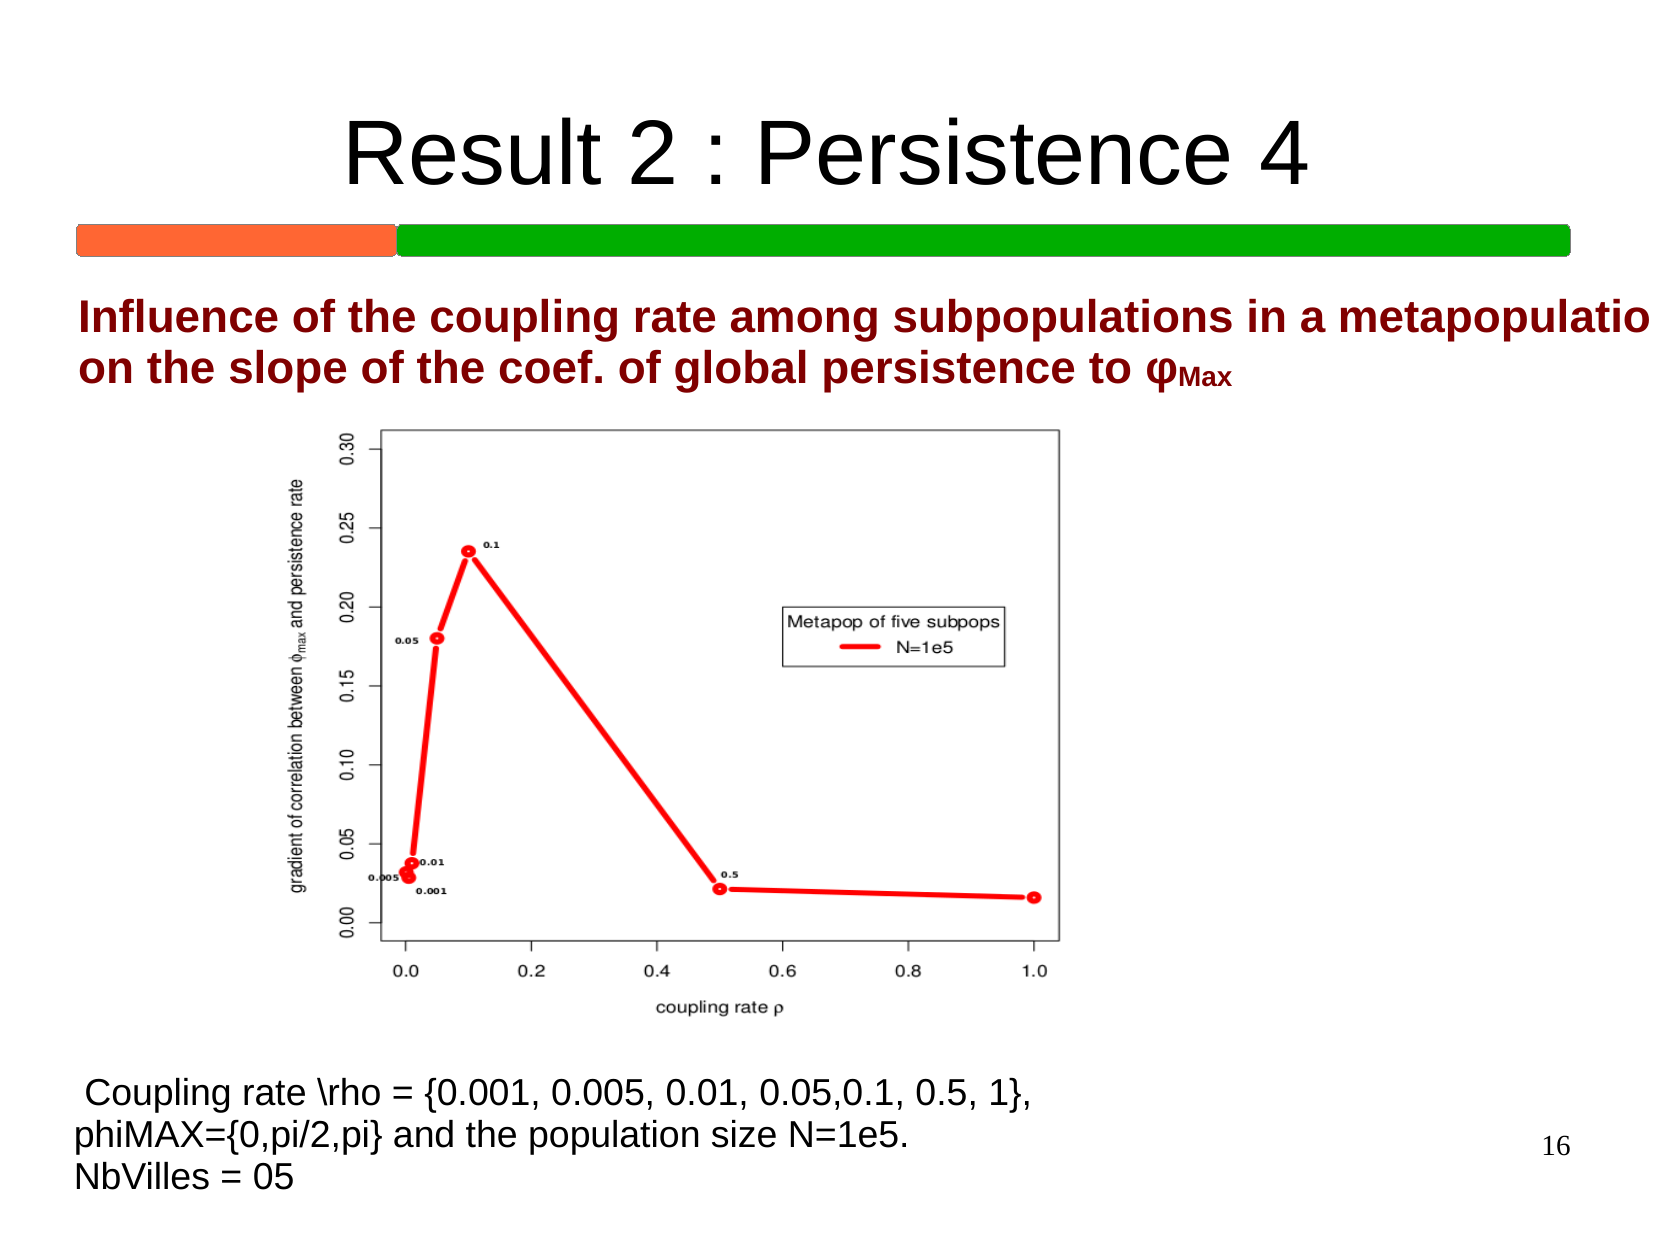

# Result 2 : Persistence 4
Influence of the coupling rate among subpopulations in a metapopulation
on the slope of the coef. of global persistence to φMax
 Coupling rate \rho = {0.001, 0.005, 0.01, 0.05,0.1, 0.5, 1},
phiMAX={0,pi/2,pi} and the population size N=1e5.
NbVilles = 05
16